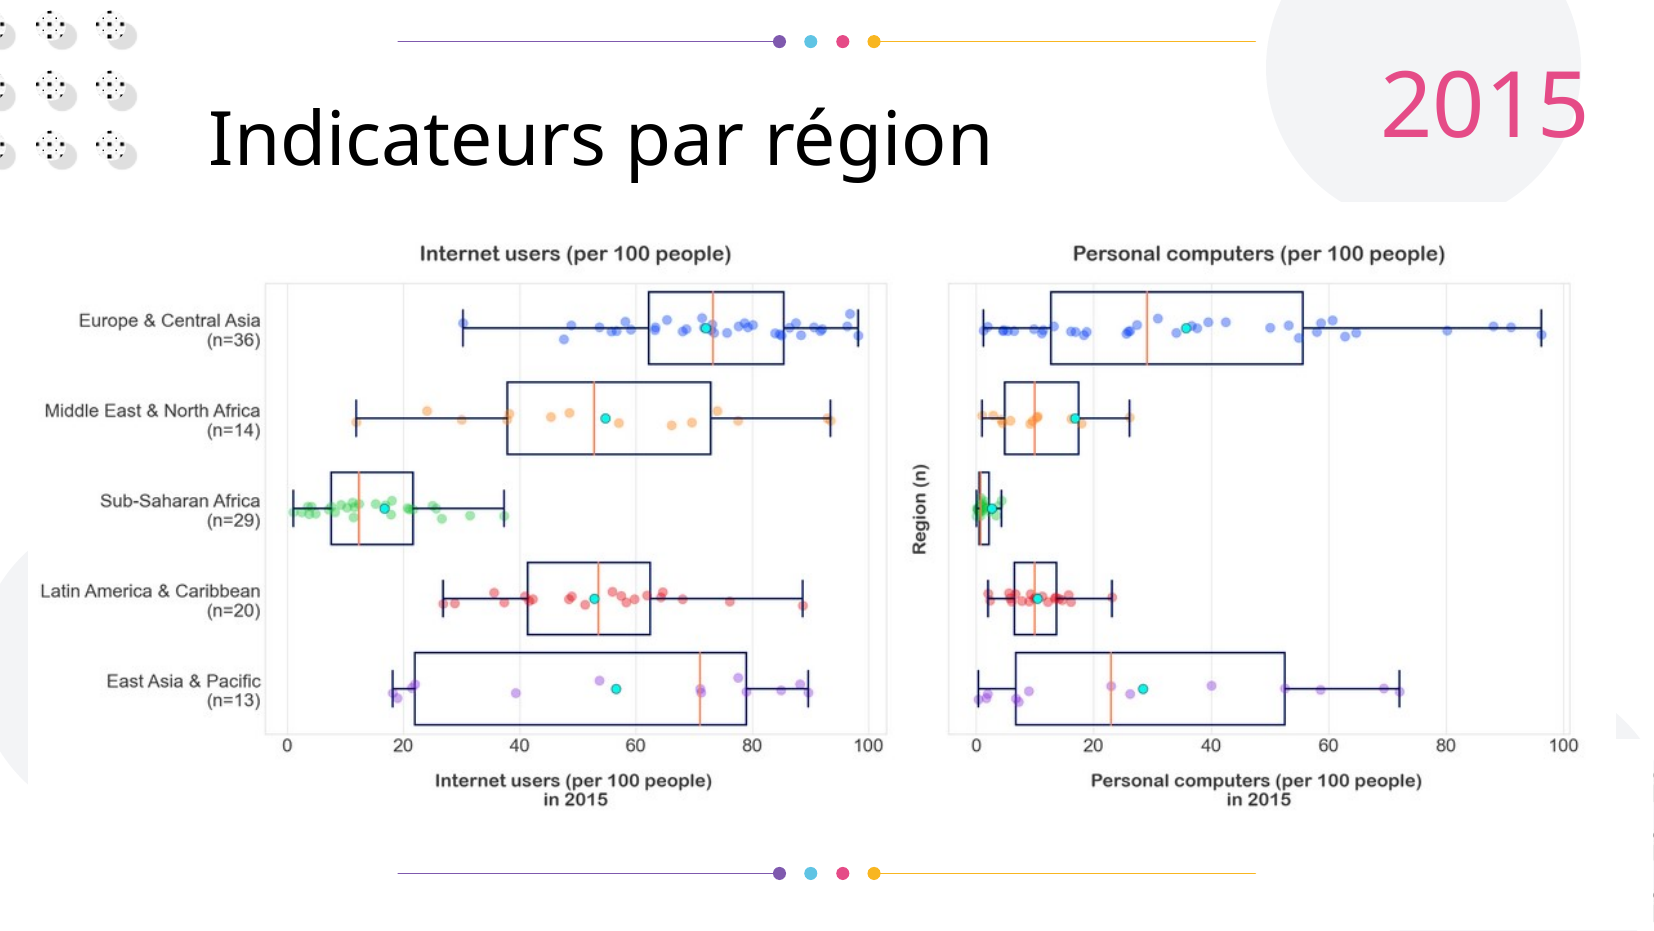

2015
Indicateurs par région
Mon nom est personne